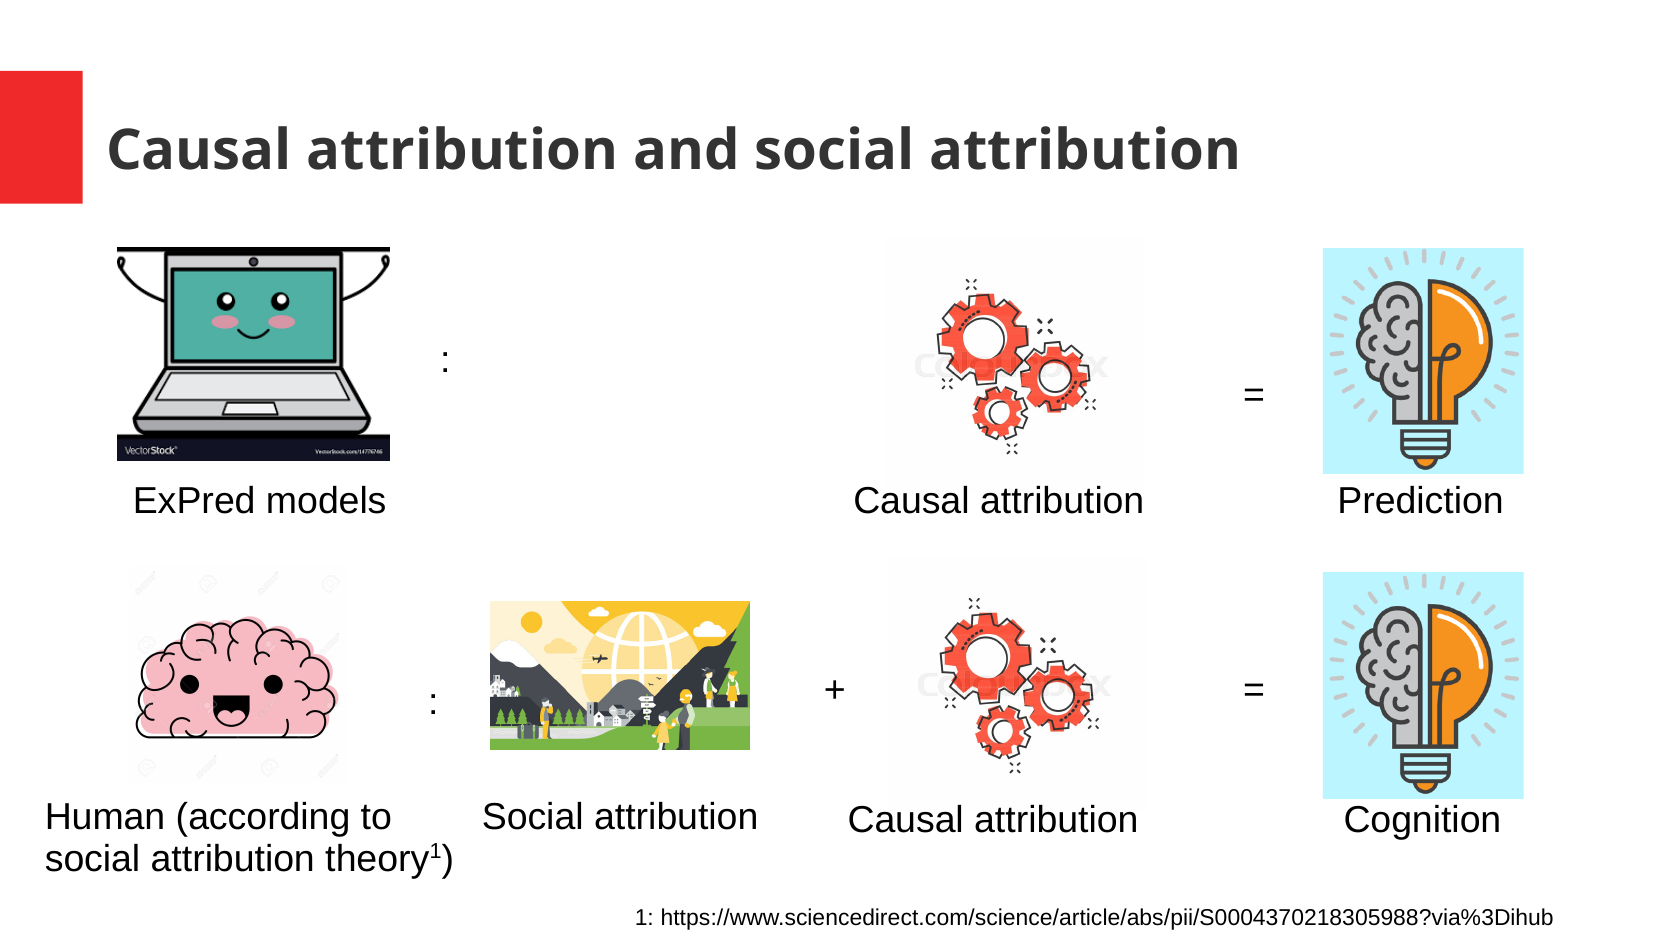

# Causal attribution and social attribution
:
=
ExPred models
Causal attribution
Prediction
+
=
:
Human (according to social attribution theory1)
Social attribution
Causal attribution
Cognition
1: https://www.sciencedirect.com/science/article/abs/pii/S0004370218305988?via%3Dihub